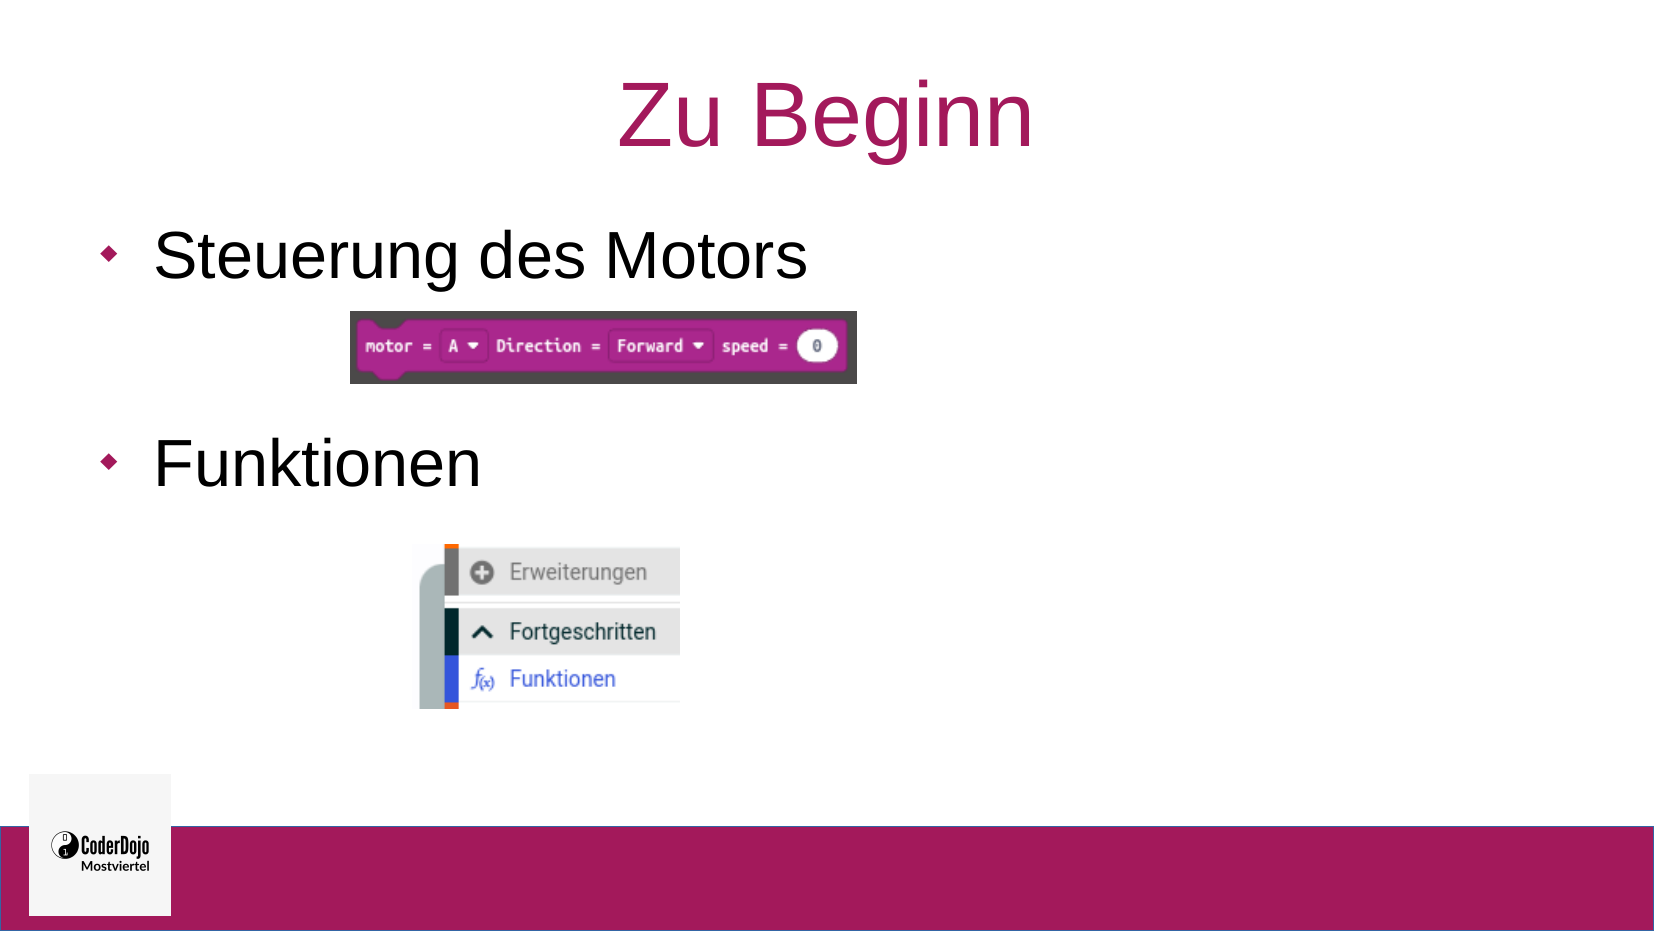

# Zu Beginn
Steuerung des Motors
Funktionen